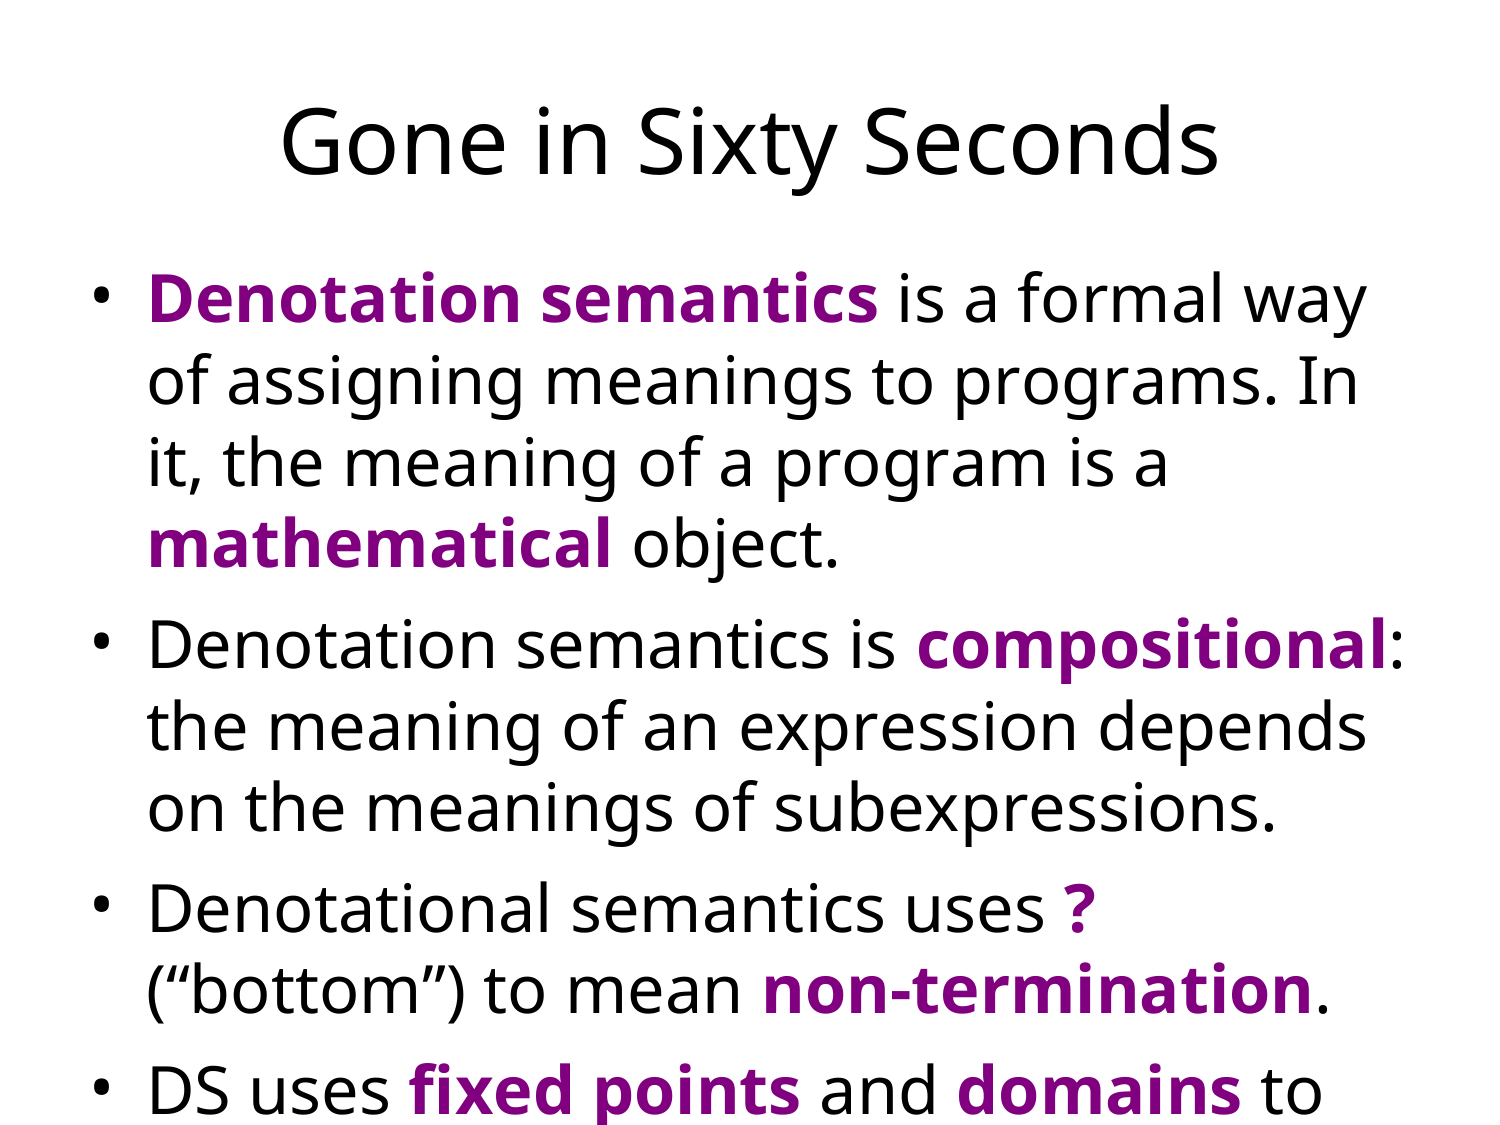

# Gone in Sixty Seconds
Denotation semantics is a formal way of assigning meanings to programs. In it, the meaning of a program is a mathematical object.
Denotation semantics is compositional: the meaning of an expression depends on the meanings of subexpressions.
Denotational semantics uses ? (“bottom”) to mean non-termination.
DS uses fixed points and domains to handle while.